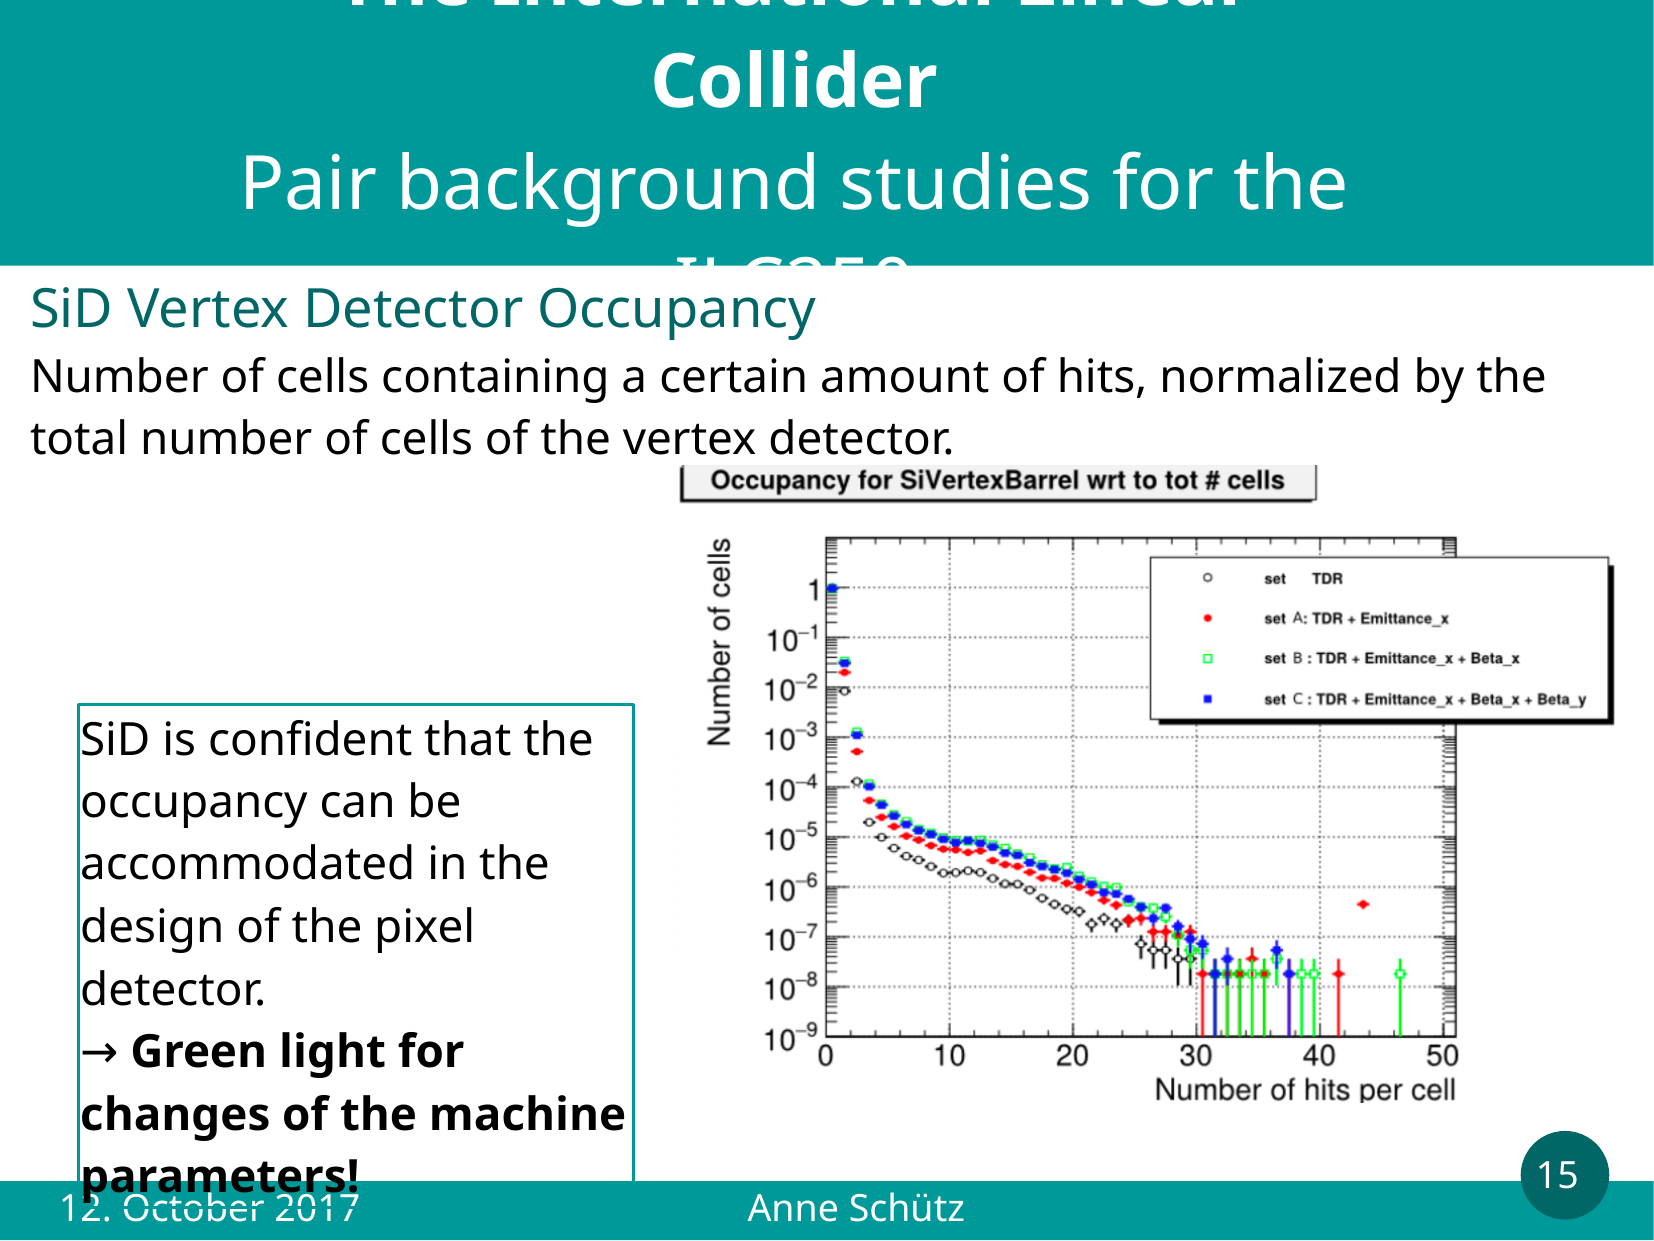

# The International Linear Collider Pair background studies for the ILC250
SiD Vertex Detector Occupancy
Number of cells containing a certain amount of hits, normalized by the total number of cells of the vertex detector.
SiD is confident that the occupancy can be accommodated in the design of the pixel detector.
→ Green light for changes of the machine parameters!